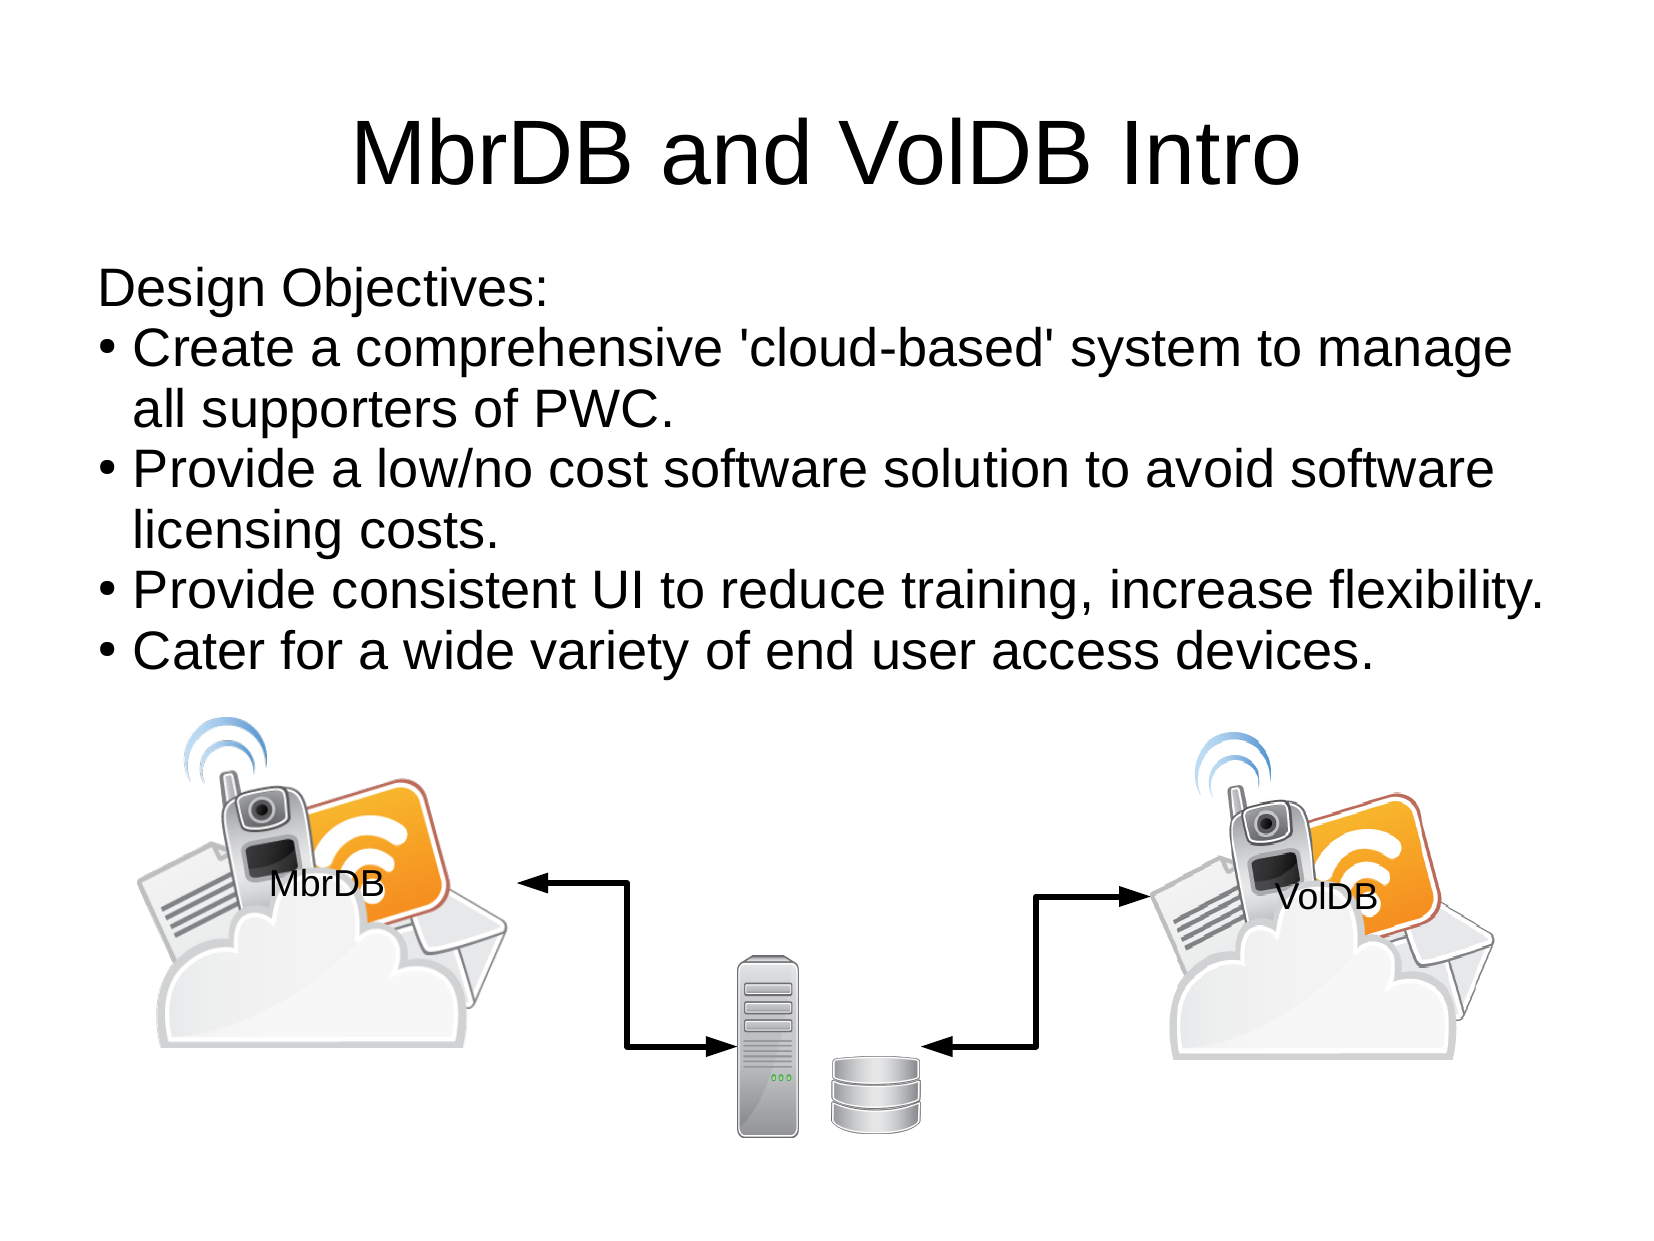

# MbrDB and VolDB Intro
Design Objectives:
Create a comprehensive 'cloud-based' system to manage all supporters of PWC.
Provide a low/no cost software solution to avoid software licensing costs.
Provide consistent UI to reduce training, increase flexibility.
Cater for a wide variety of end user access devices.
MbrDB
VolDB